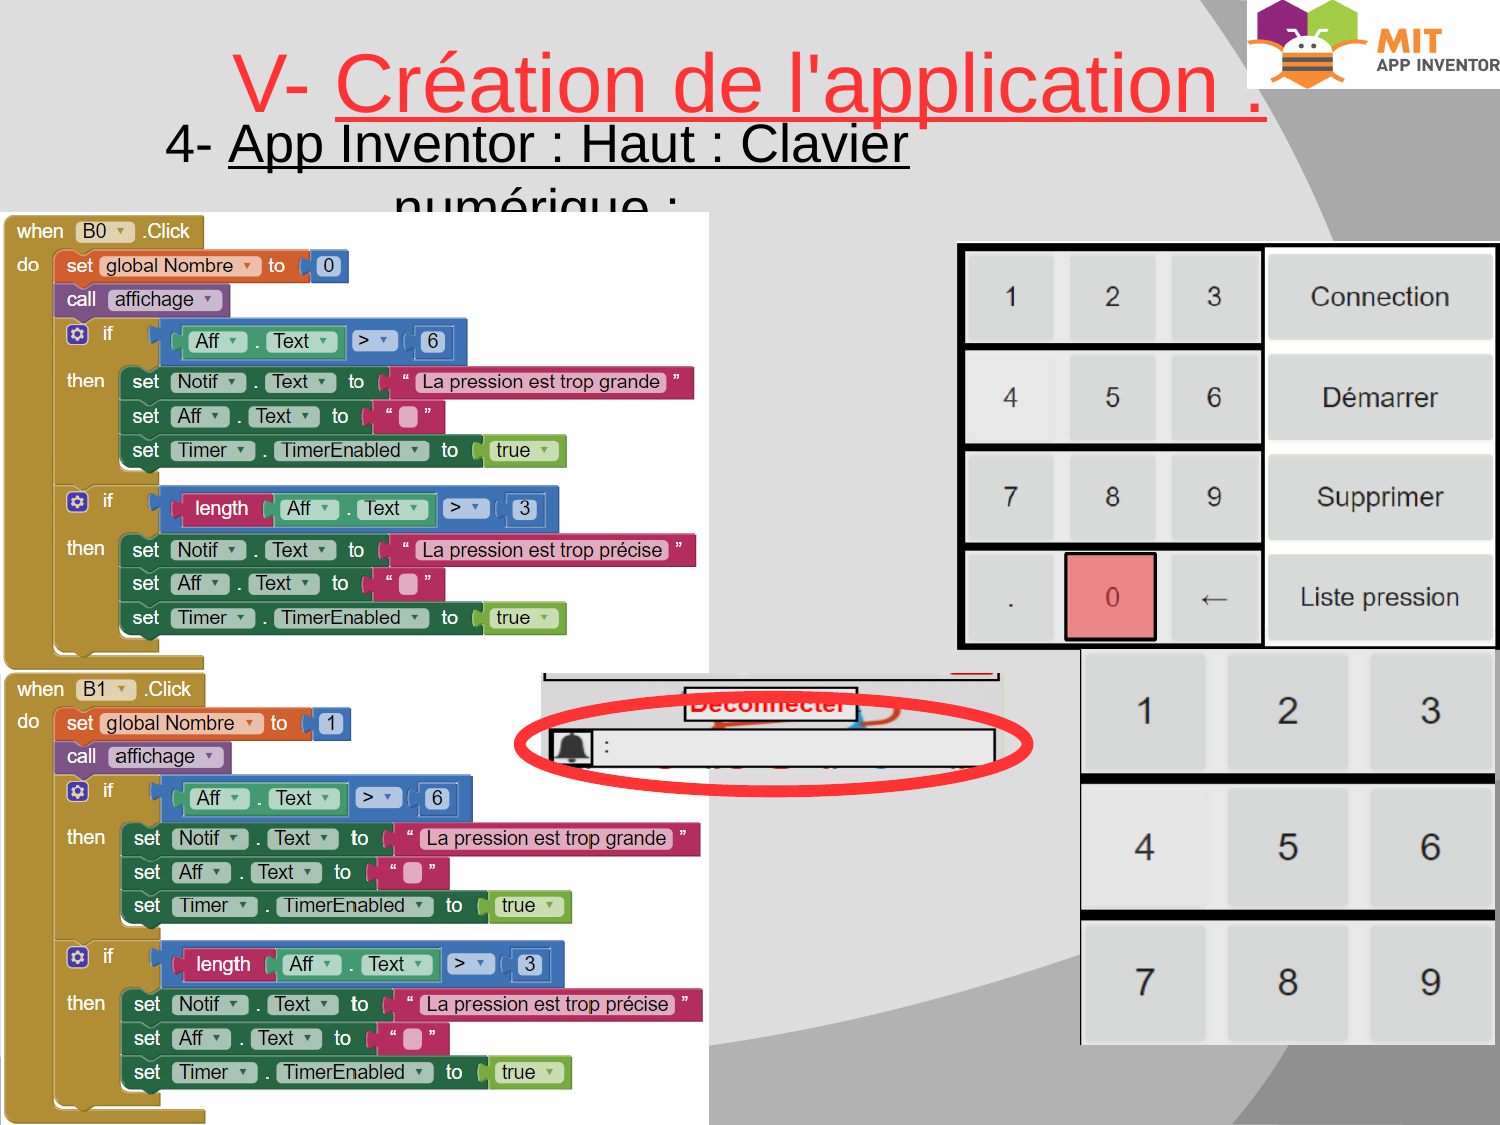

V- Création de l'application :
4- App Inventor : Haut : Clavier numérique :